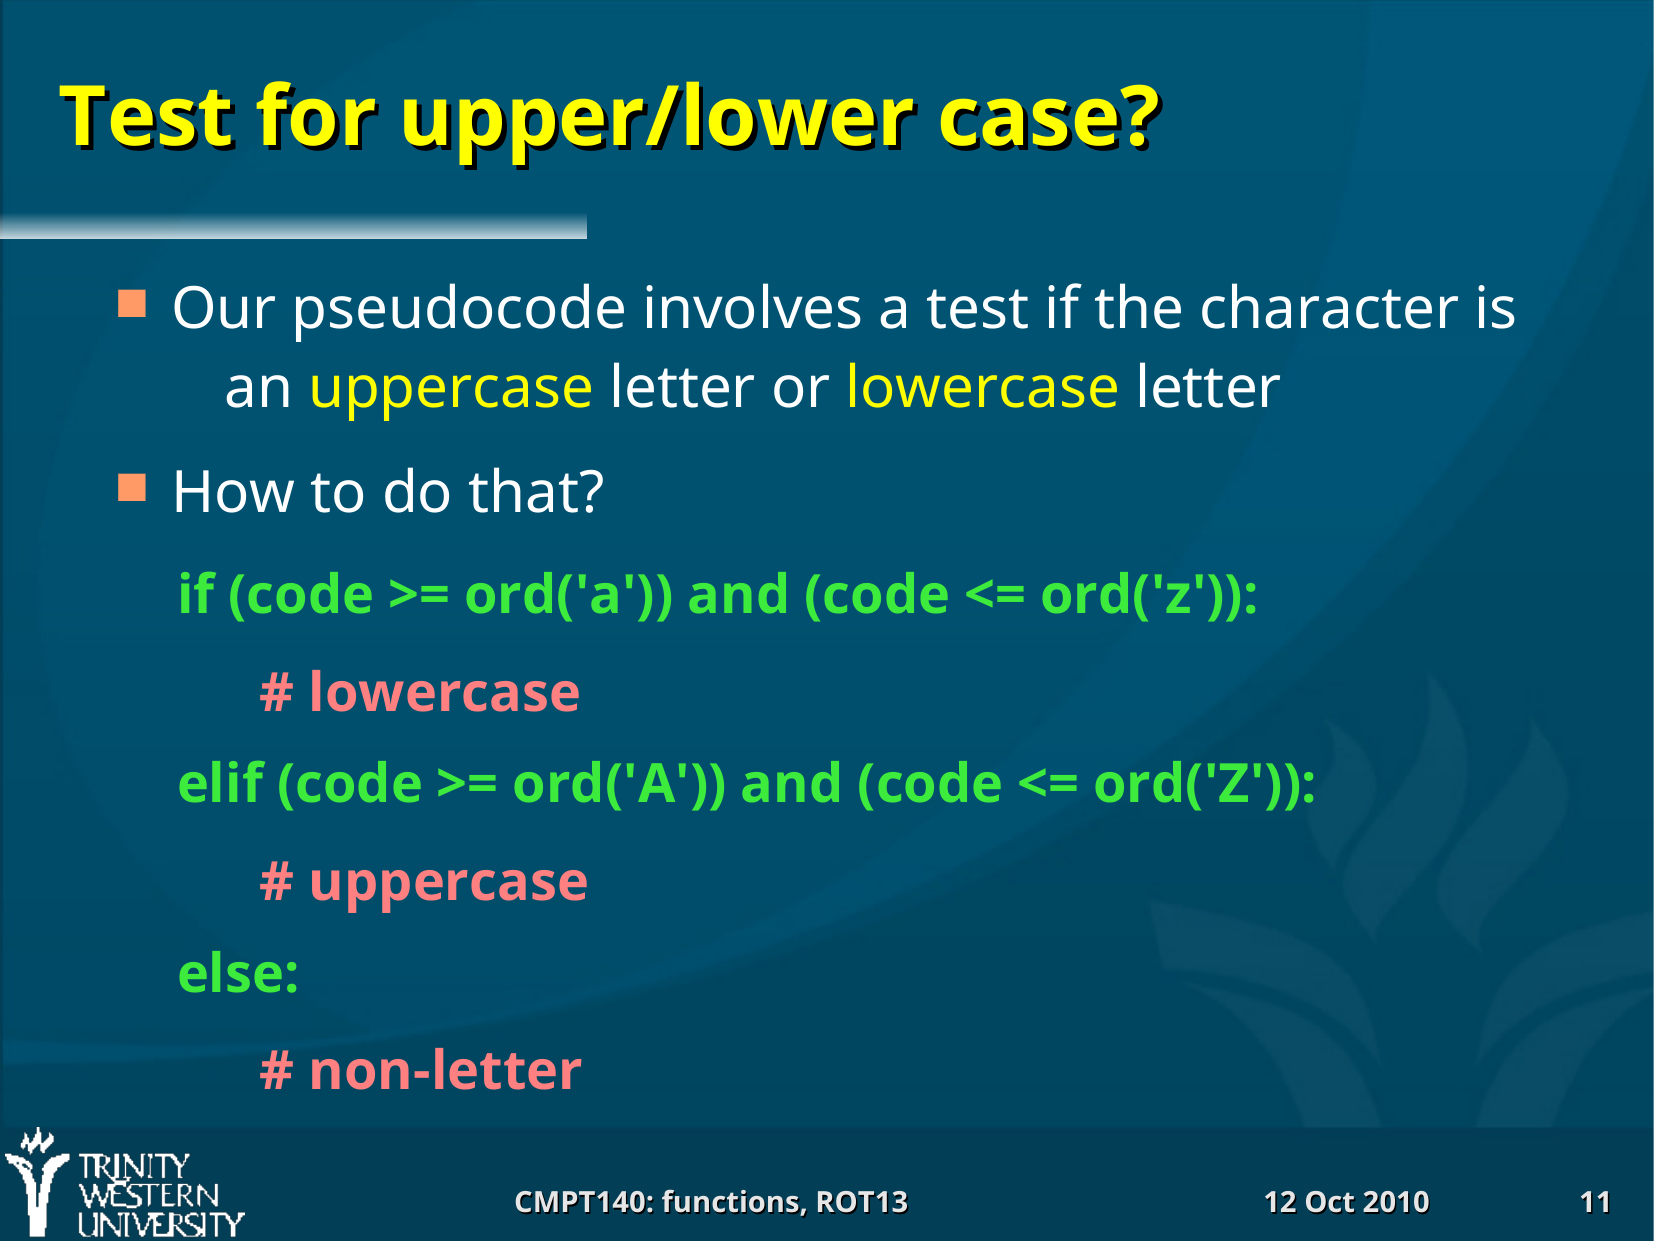

# Test for upper/lower case?
Our pseudocode involves a test if the character is an uppercase letter or lowercase letter
How to do that?
if (code >= ord('a')) and (code <= ord('z')):
# lowercase
elif (code >= ord('A')) and (code <= ord('Z')):
# uppercase
else:
# non-letter
CMPT140: functions, ROT13
12 Oct 2010
11